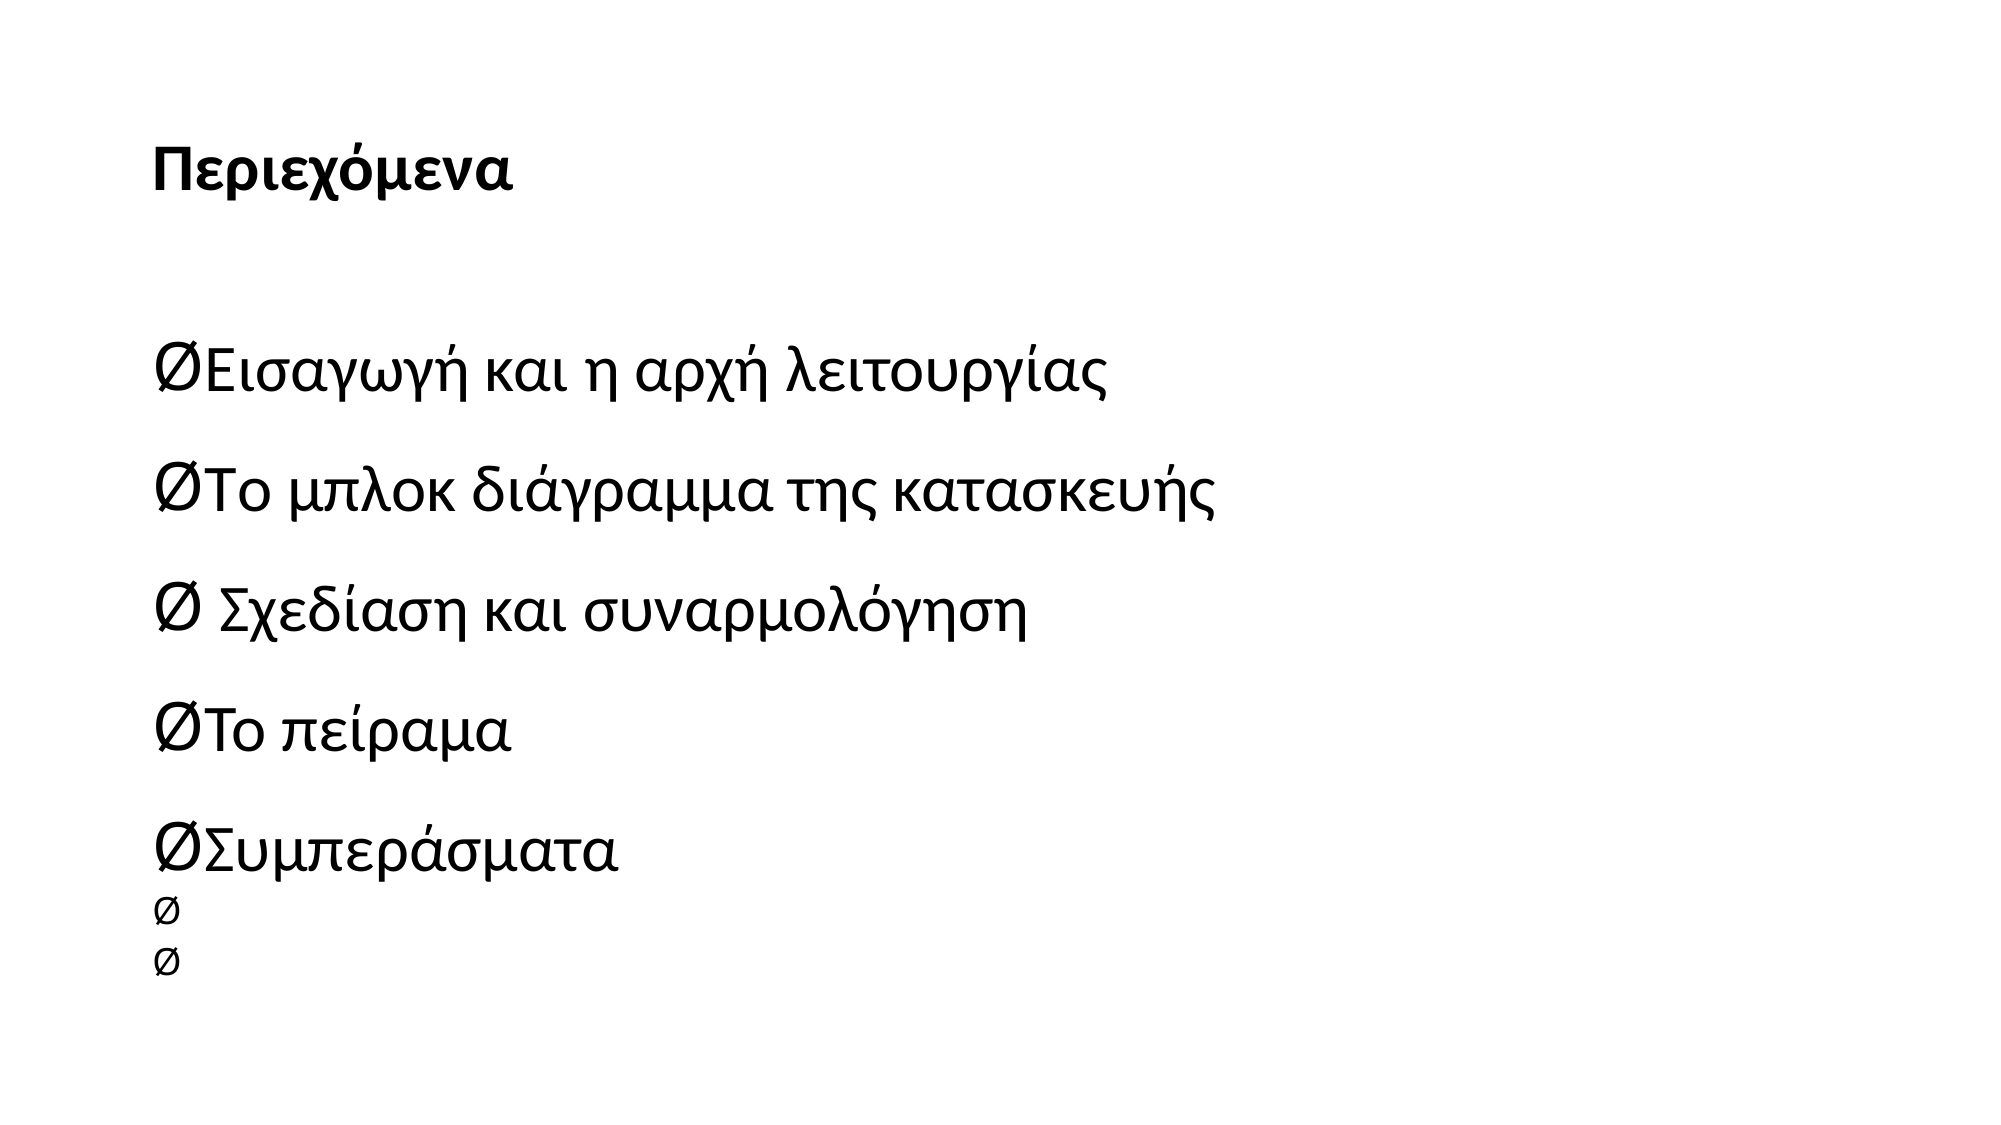

# Περιεχόμενα
Εισαγωγή και η αρχή λειτουργίας
Το μπλοκ διάγραμμα της κατασκευής
 Σχεδίαση και συναρμολόγηση
Το πείραμα
Συμπεράσματα